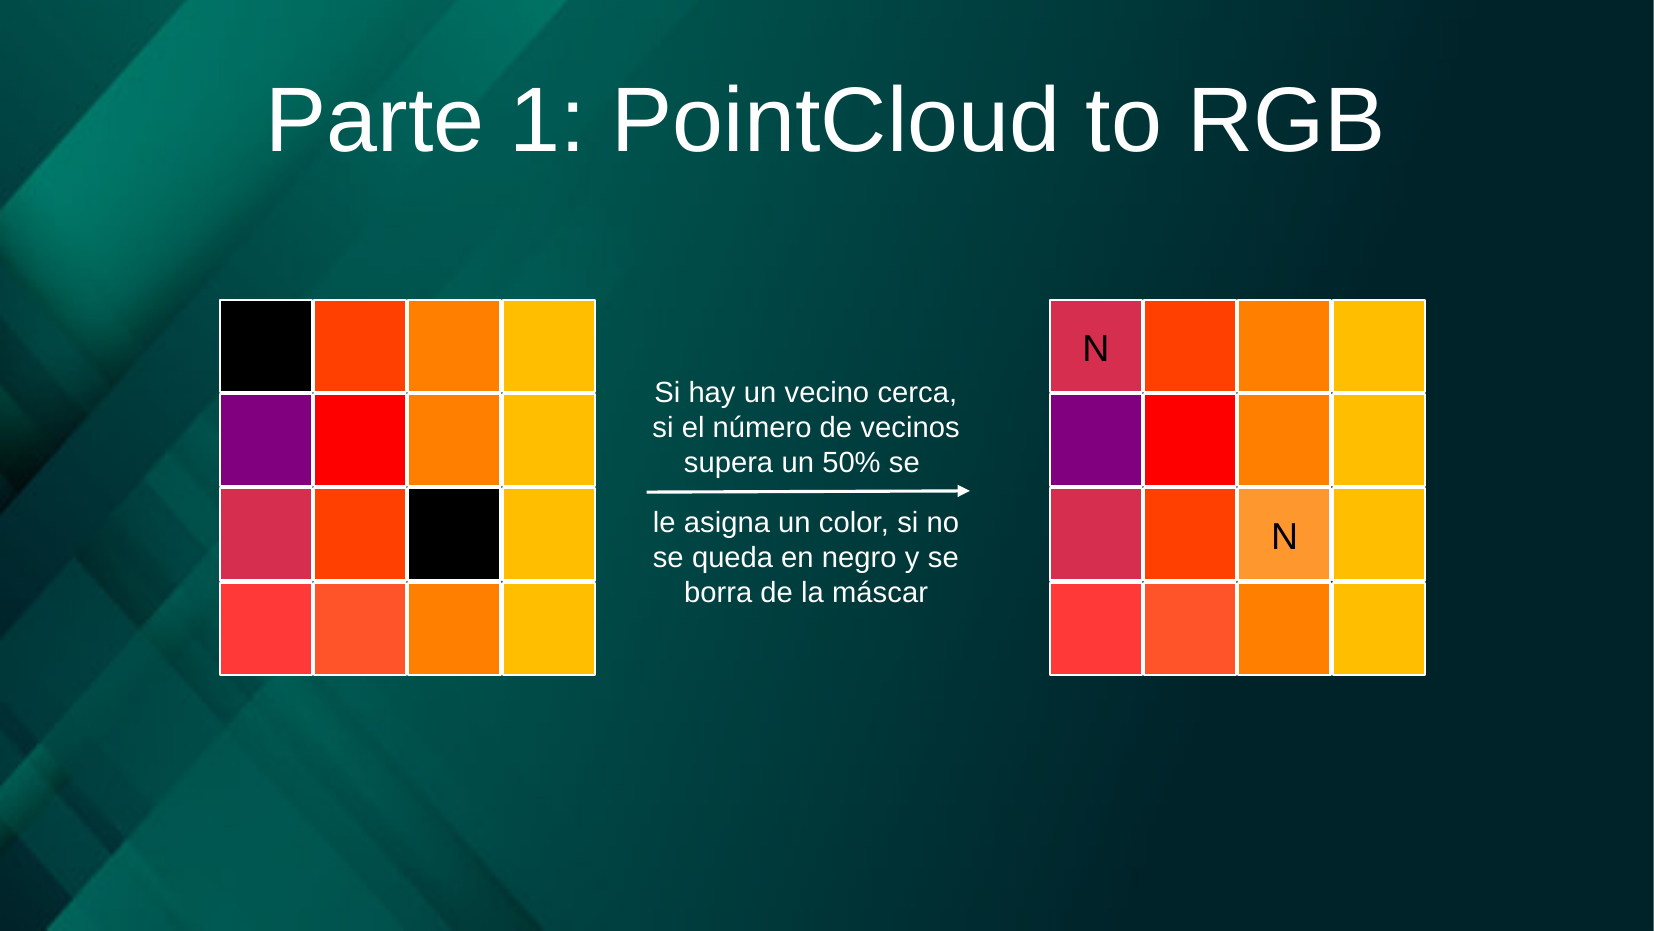

# Parte 1: PointCloud to RGB
E
E
N
N
Si hay un vecino cerca, si el número de vecinos supera un 50% se
le asigna un color, si no se queda en negro y se borra de la máscar